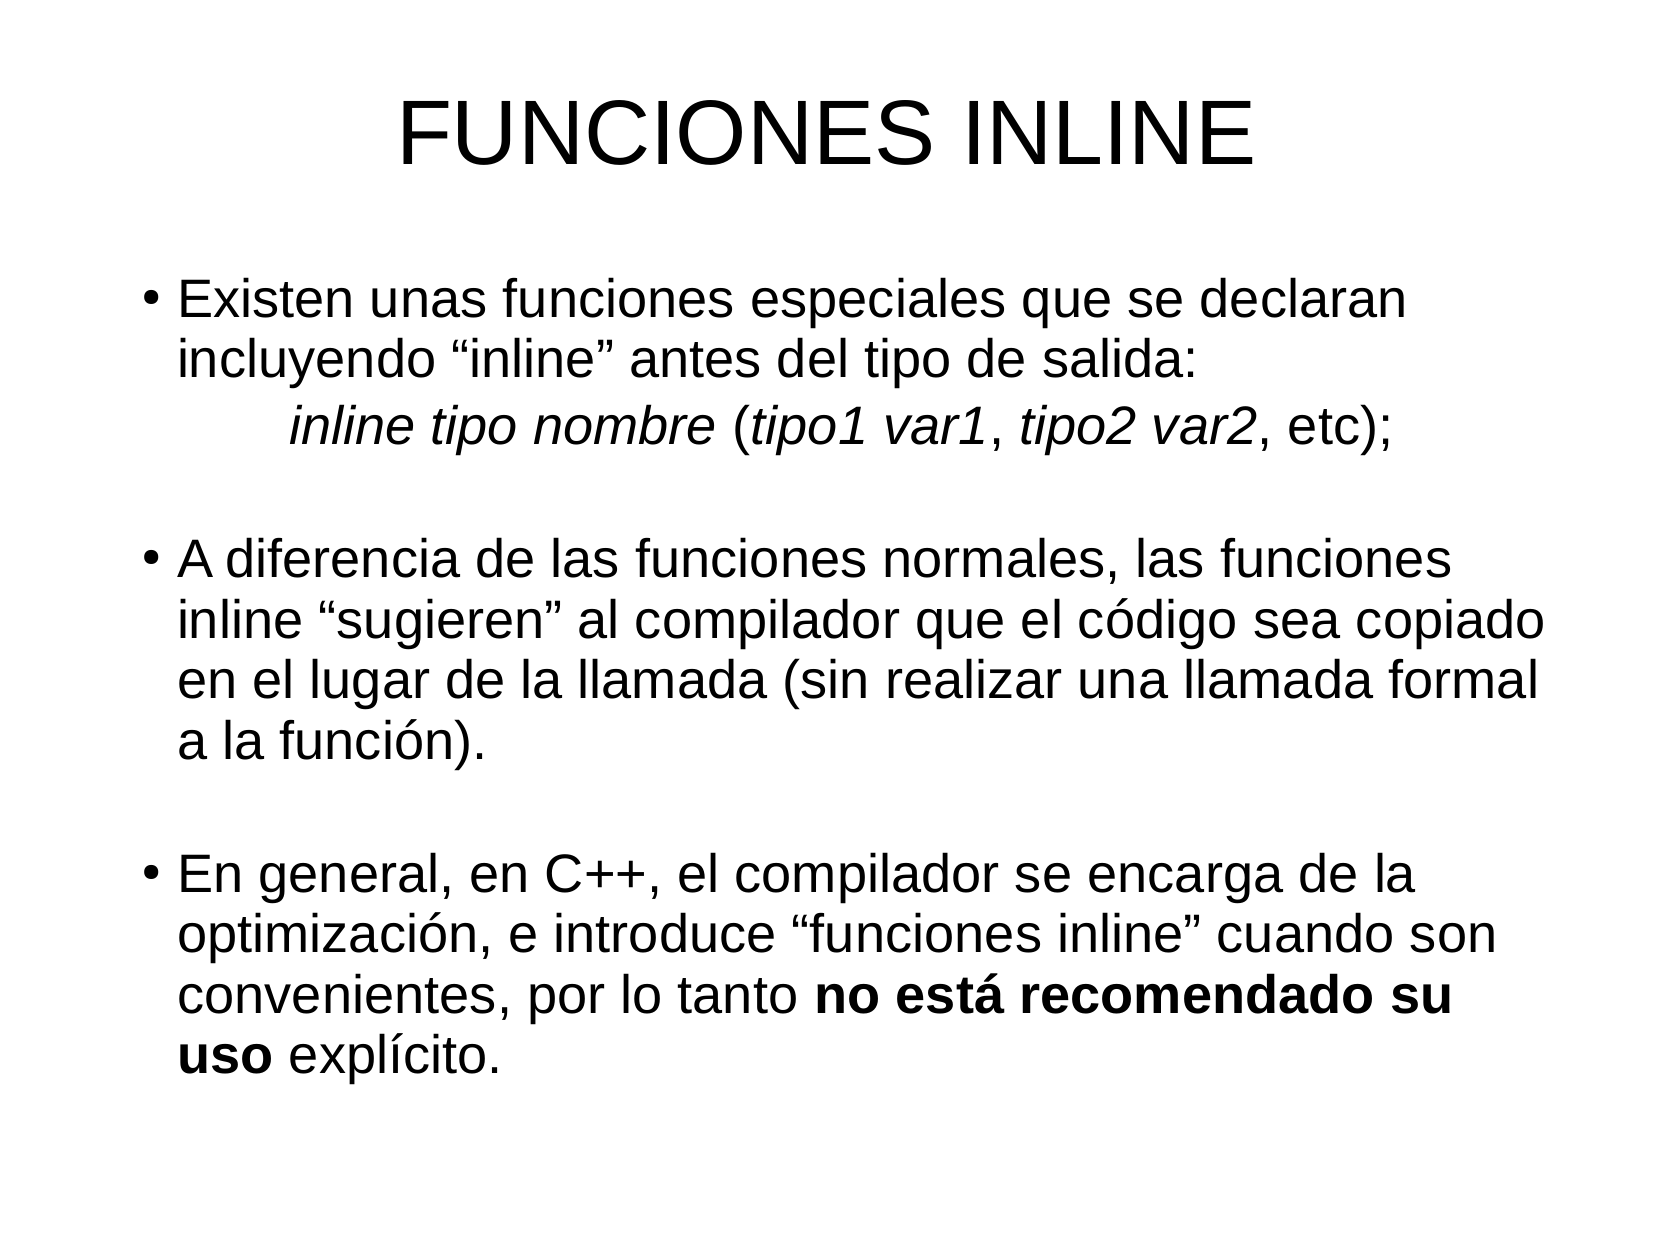

# FUNCIONES INLINE
Existen unas funciones especiales que se declaran incluyendo “inline” antes del tipo de salida:
		inline tipo nombre (tipo1 var1, tipo2 var2, etc);
A diferencia de las funciones normales, las funciones inline “sugieren” al compilador que el código sea copiado en el lugar de la llamada (sin realizar una llamada formal a la función).
En general, en C++, el compilador se encarga de la optimización, e introduce “funciones inline” cuando son convenientes, por lo tanto no está recomendado su uso explícito.